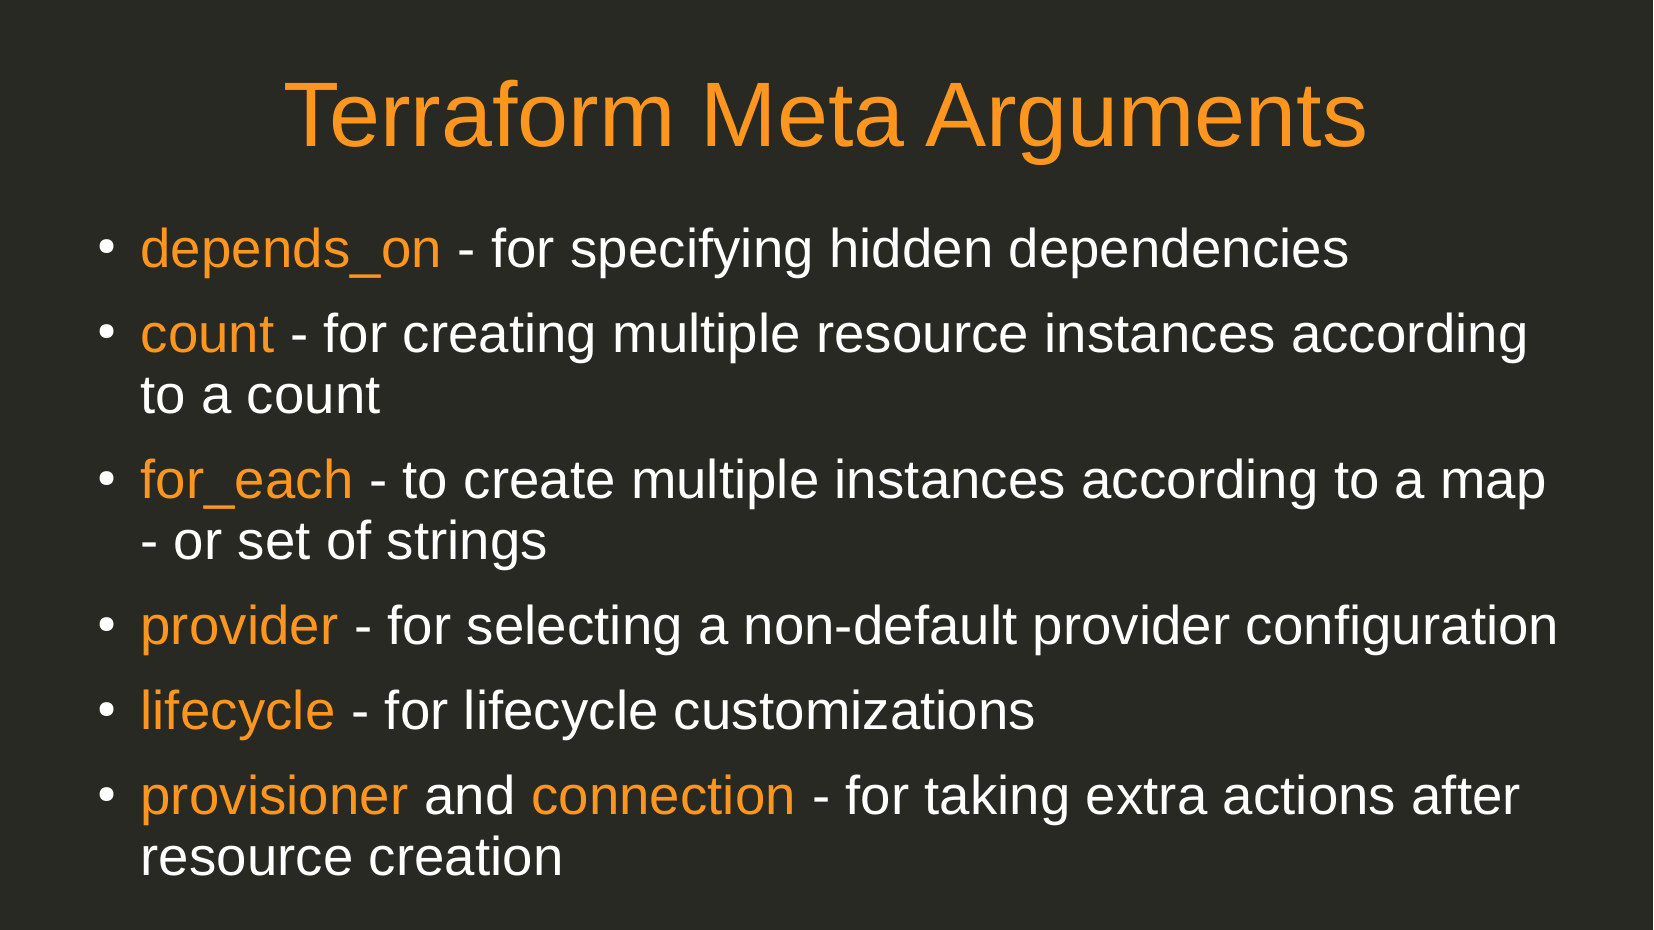

# Terraform Meta Arguments
depends_on - for specifying hidden dependencies
count - for creating multiple resource instances according to a count
for_each - to create multiple instances according to a map - or set of strings
provider - for selecting a non-default provider configuration
lifecycle - for lifecycle customizations
provisioner and connection - for taking extra actions after resource creation